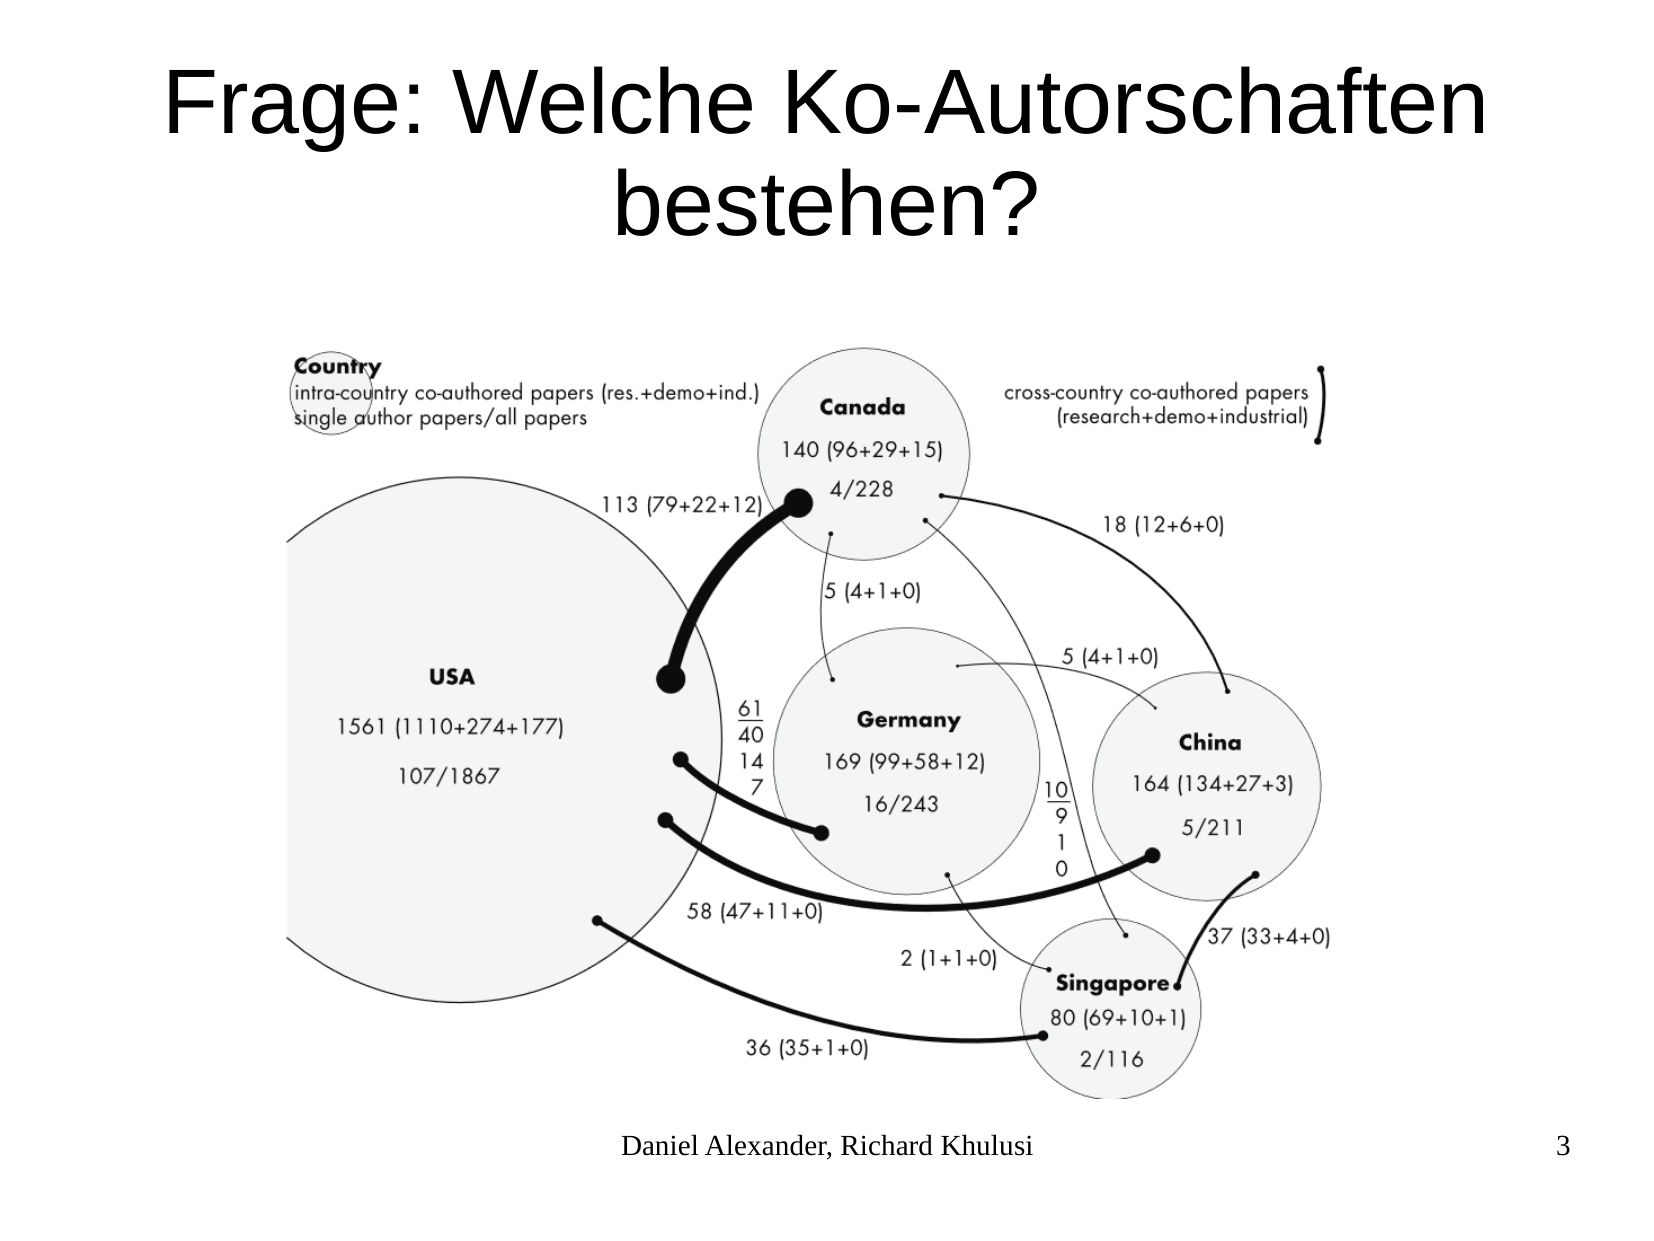

# Frage: Welche Ko-Autorschaften bestehen?
Daniel Alexander, Richard Khulusi
3